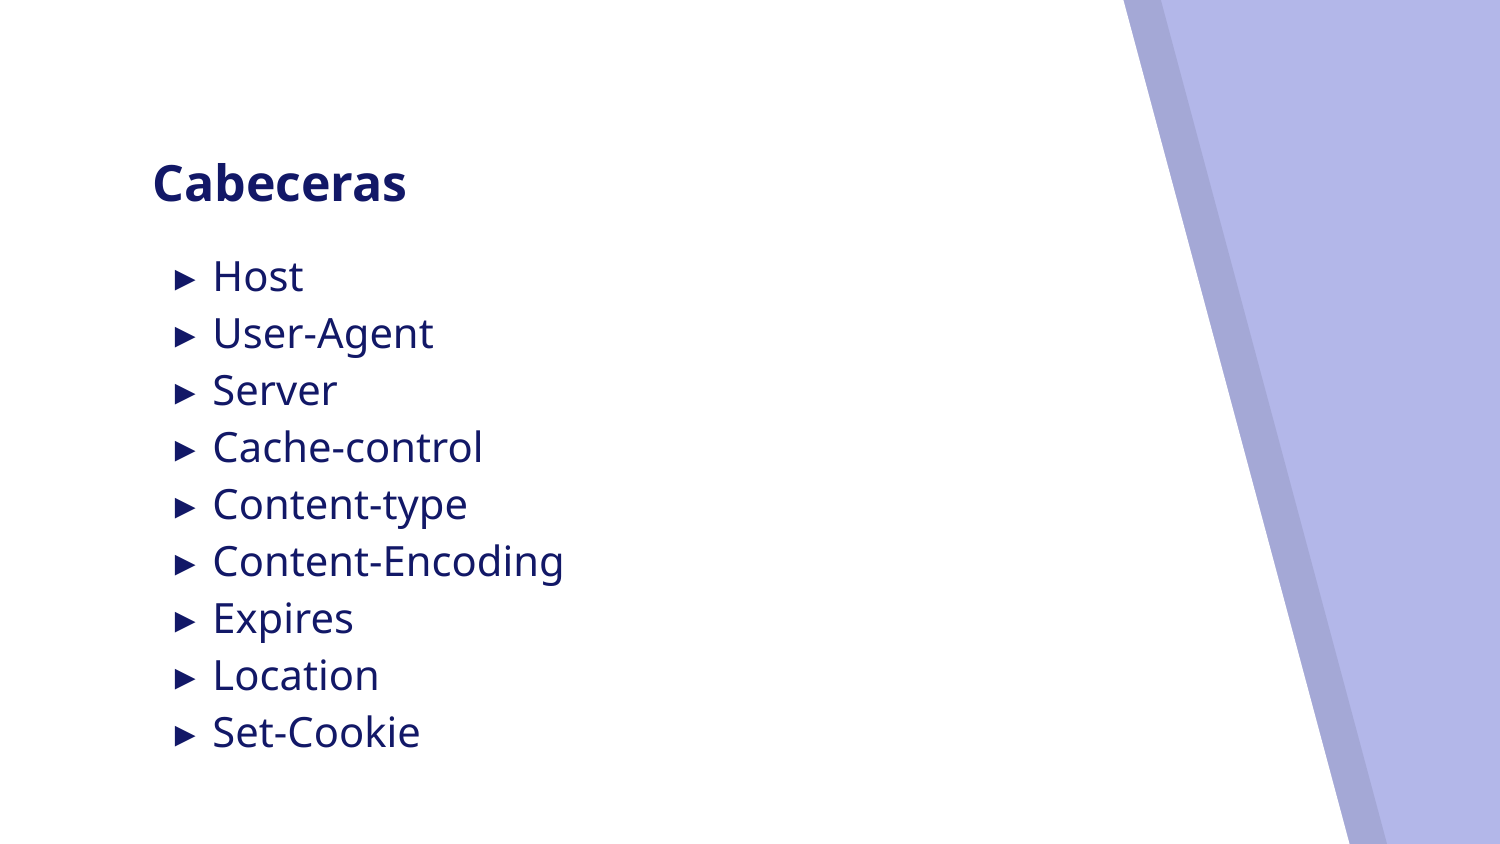

# Cabeceras
Host
User-Agent
Server
Cache-control
Content-type
Content-Encoding
Expires
Location
Set-Cookie